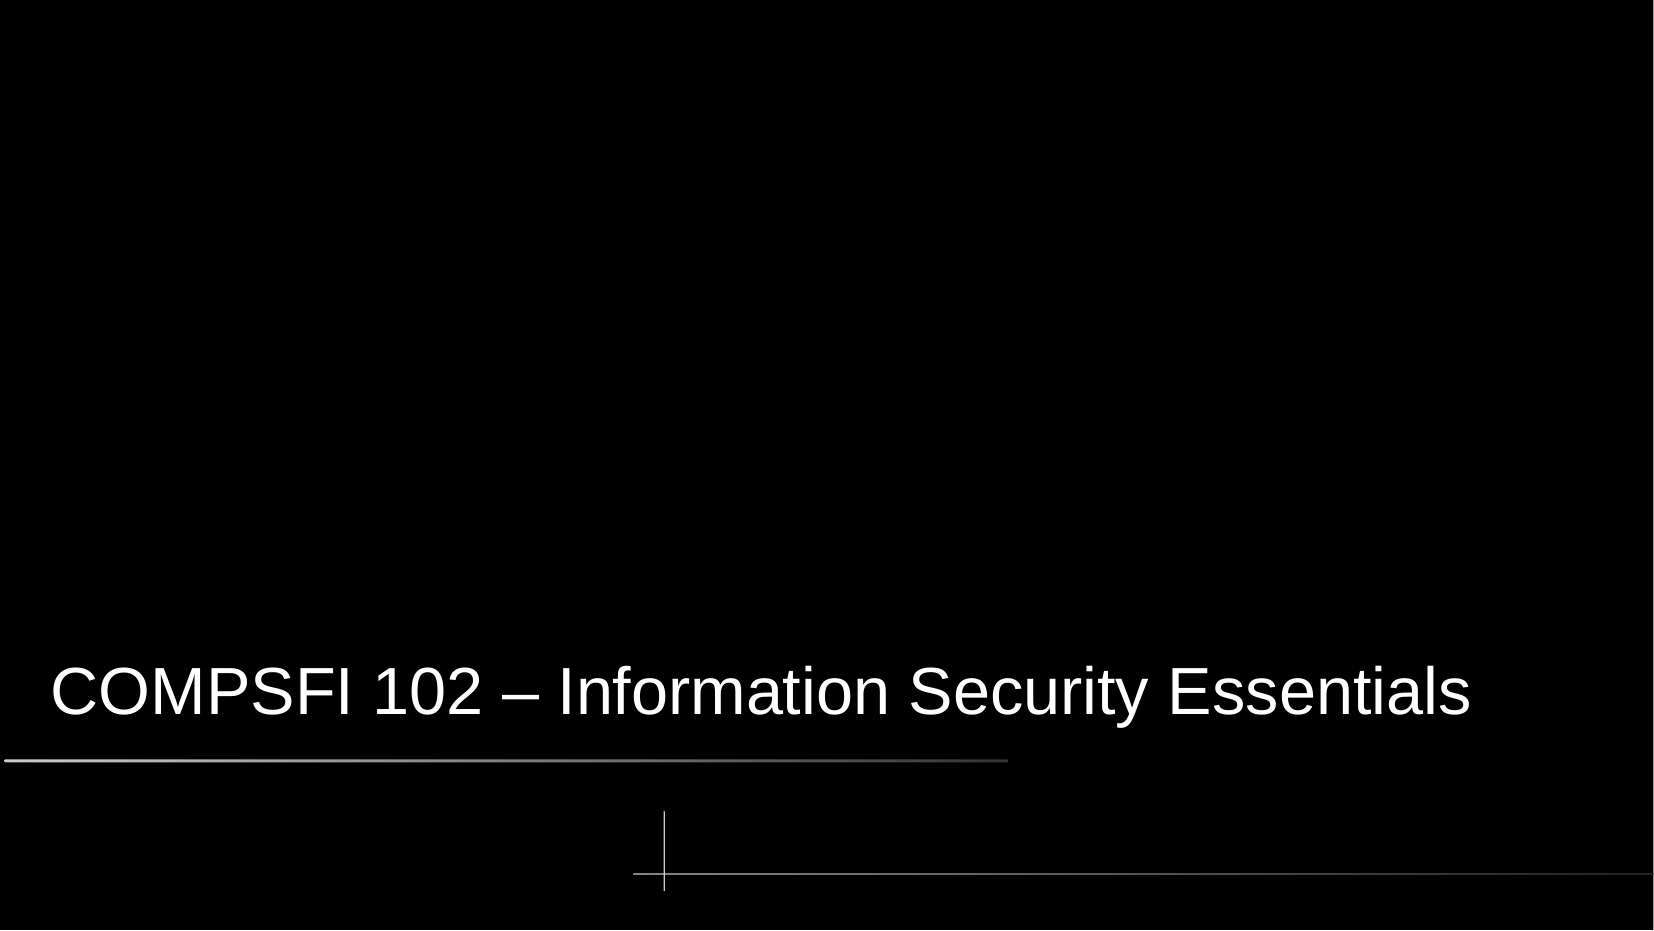

# COMPSFI 102 – Information Security Essentials